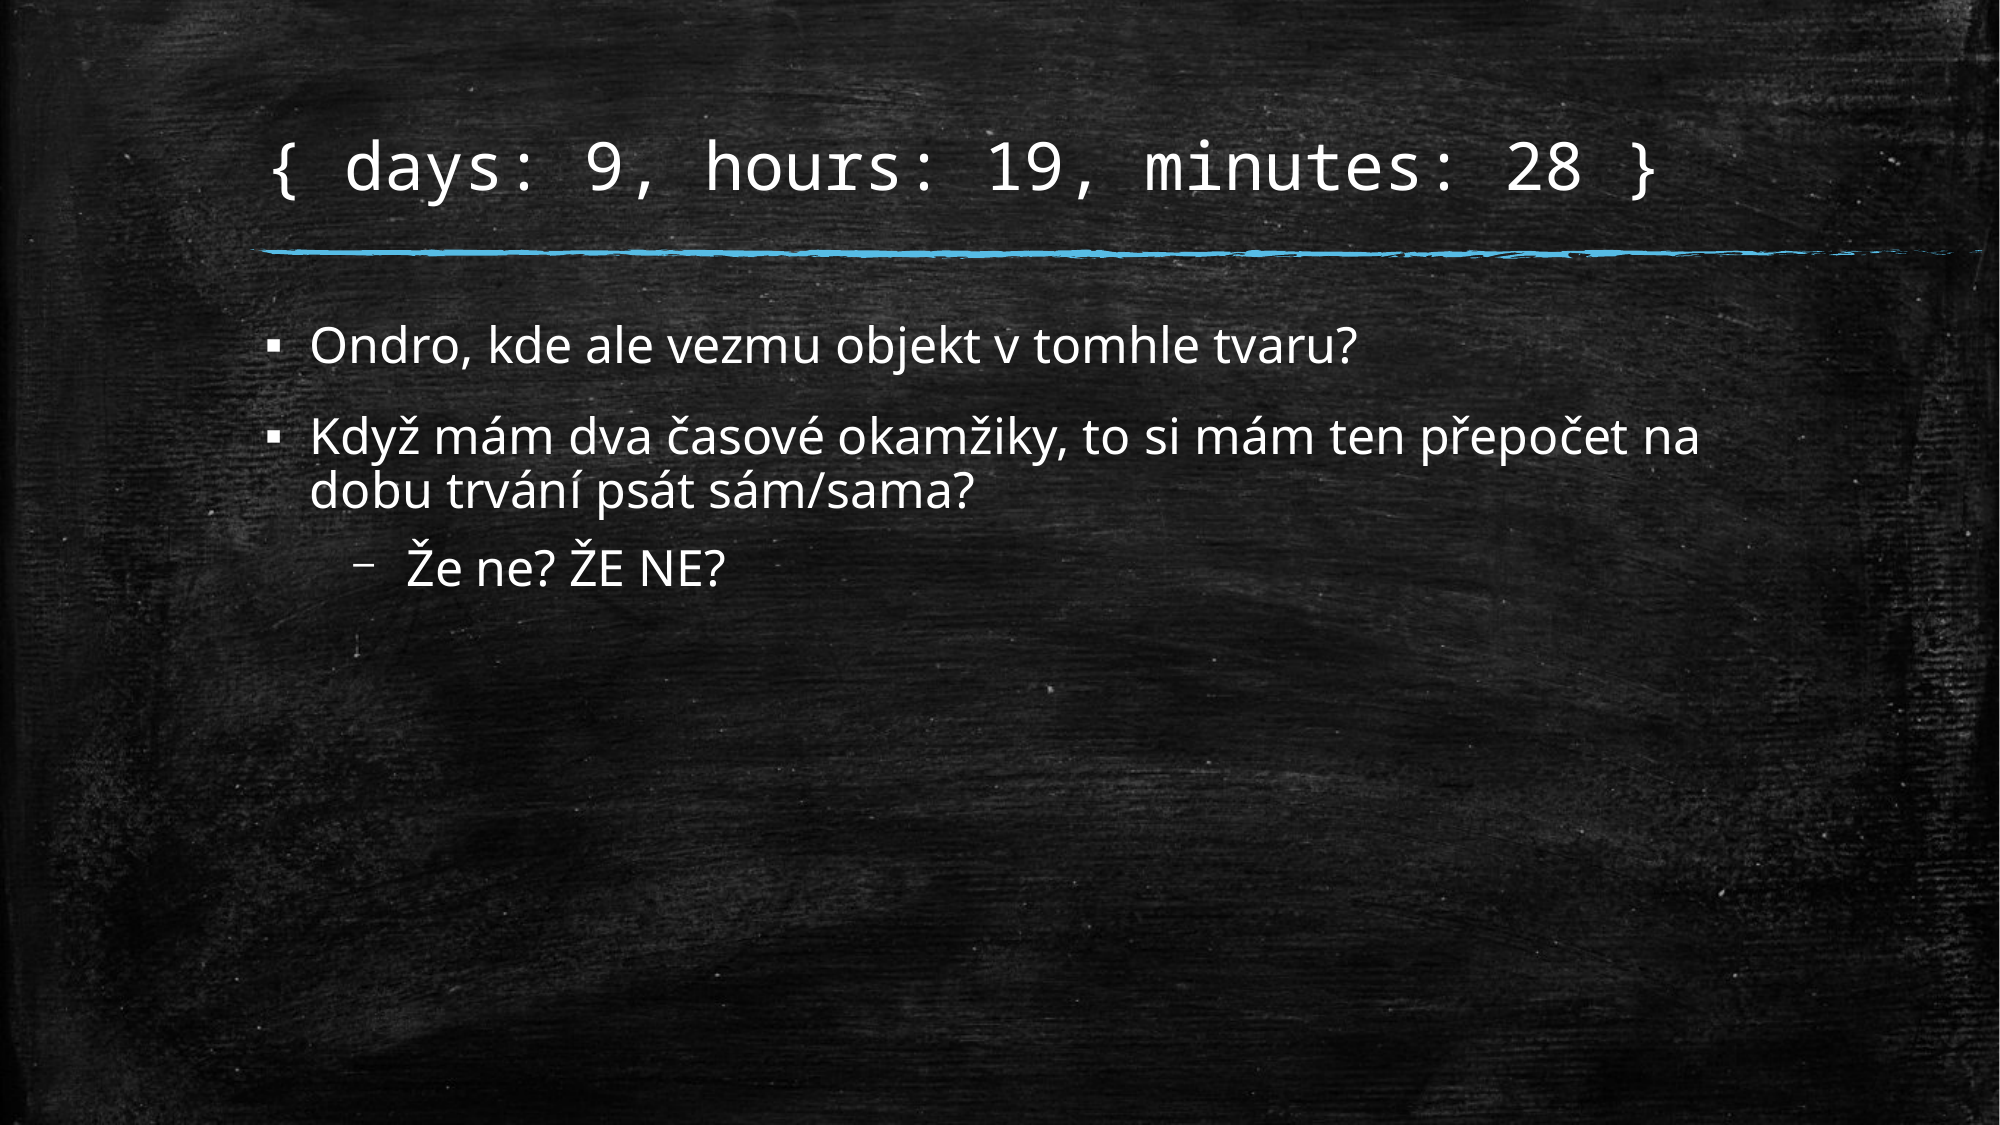

# { days: 9, hours: 19, minutes: 28 }
Ondro, kde ale vezmu objekt v tomhle tvaru?
Když mám dva časové okamžiky, to si mám ten přepočet na dobu trvání psát sám/sama?
Že ne? ŽE NE?